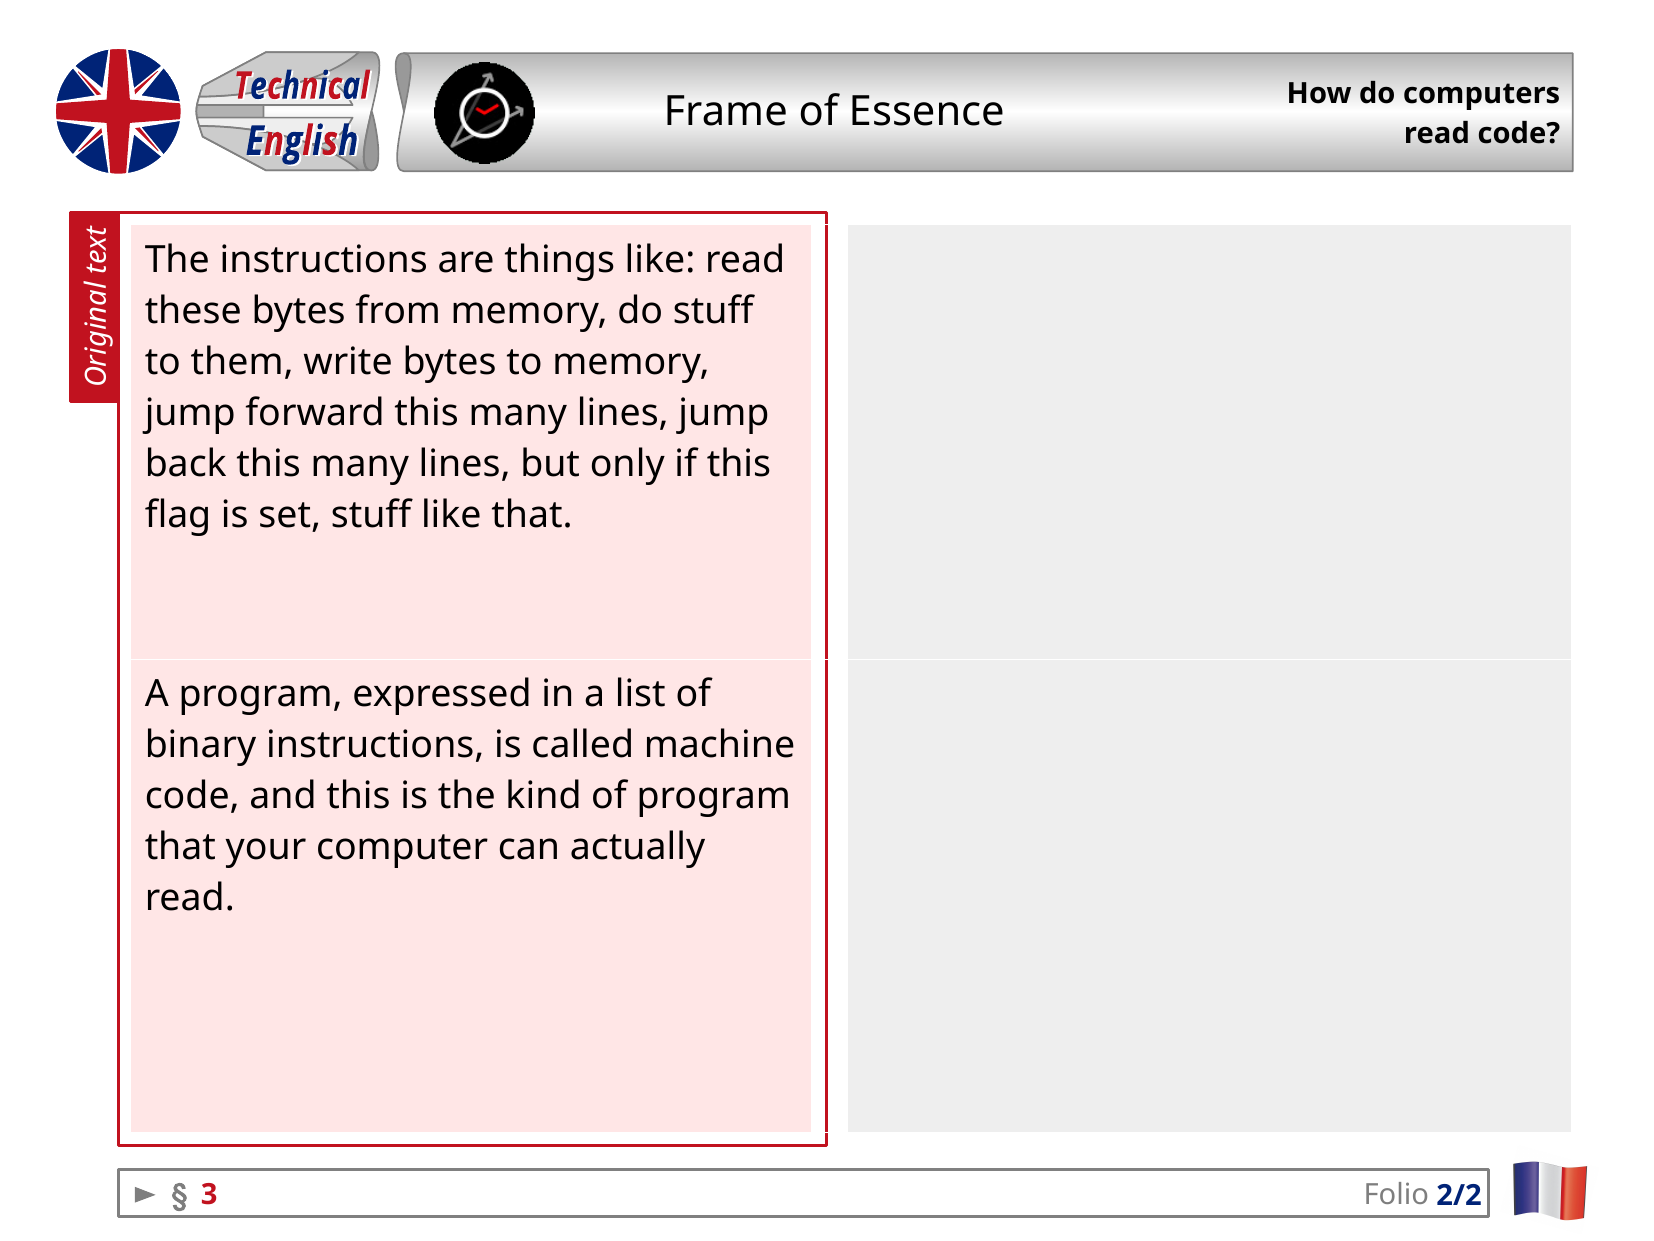

#
| The instructions are things like: read these bytes from memory, do stuff to them, write bytes to memory, jump forward this many lines, jump back this many lines, but only if this flag is set, stuff like that. | | |
| --- | --- | --- |
| A program, expressed in a list of binary instructions, is called machine code, and this is the kind of program that your computer can actually read. | | |
3
2/2